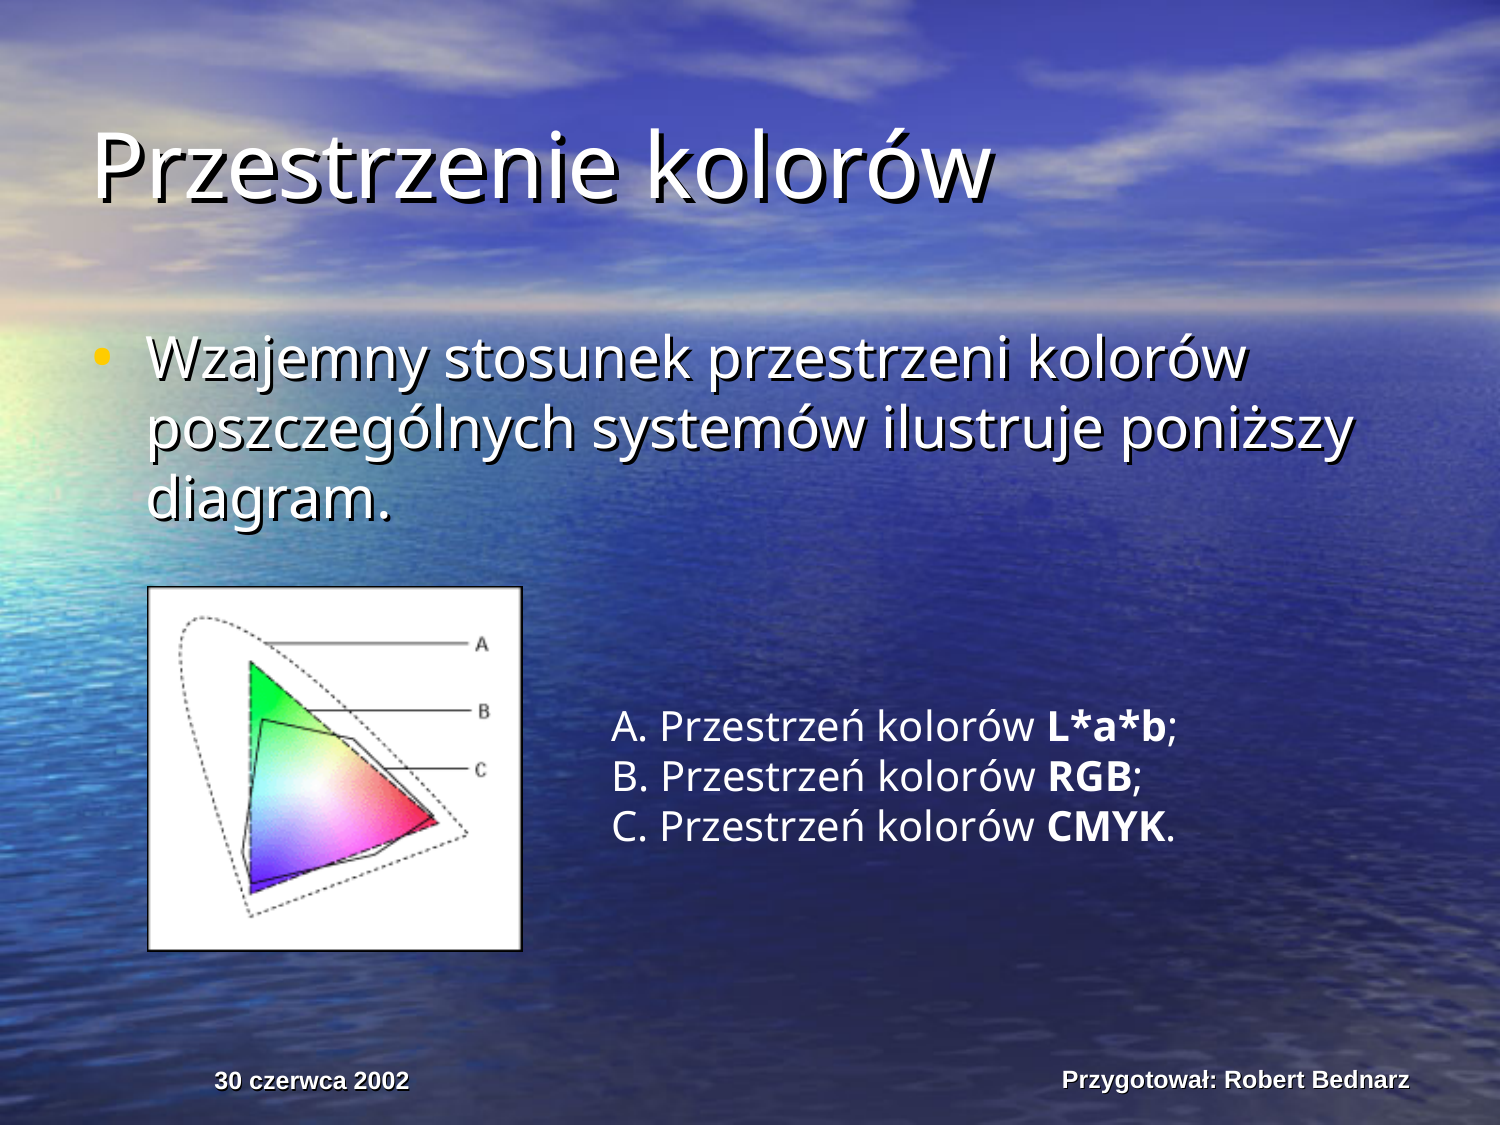

# Przestrzenie kolorów
Wzajemny stosunek przestrzeni kolorów poszczególnych systemów ilustruje poniższy diagram.
A. Przestrzeń kolorów L*a*b;
B. Przestrzeń kolorów RGB;
C. Przestrzeń kolorów CMYK.